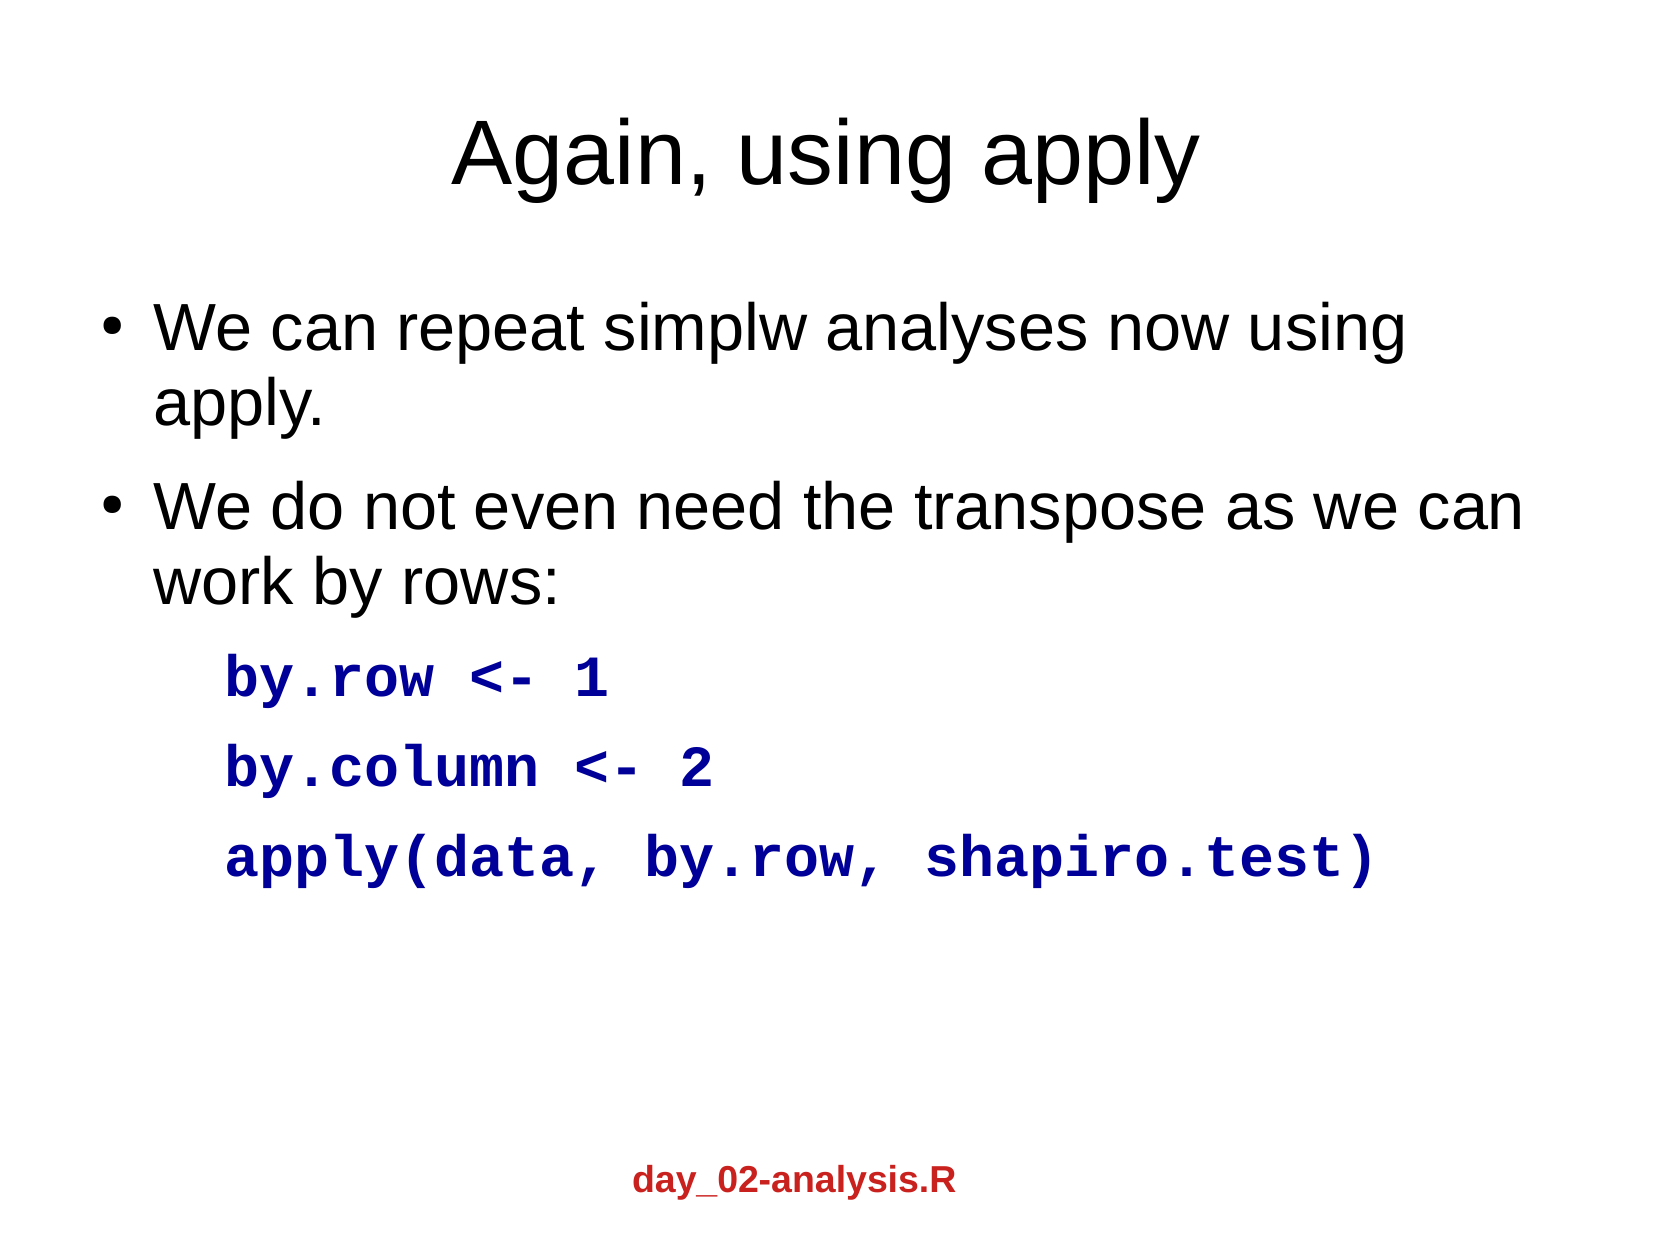

# Again, using apply
We can repeat simplw analyses now using apply.
We do not even need the transpose as we can work by rows:
by.row <- 1
by.column <- 2
apply(data, by.row, shapiro.test)
day_02-analysis.R